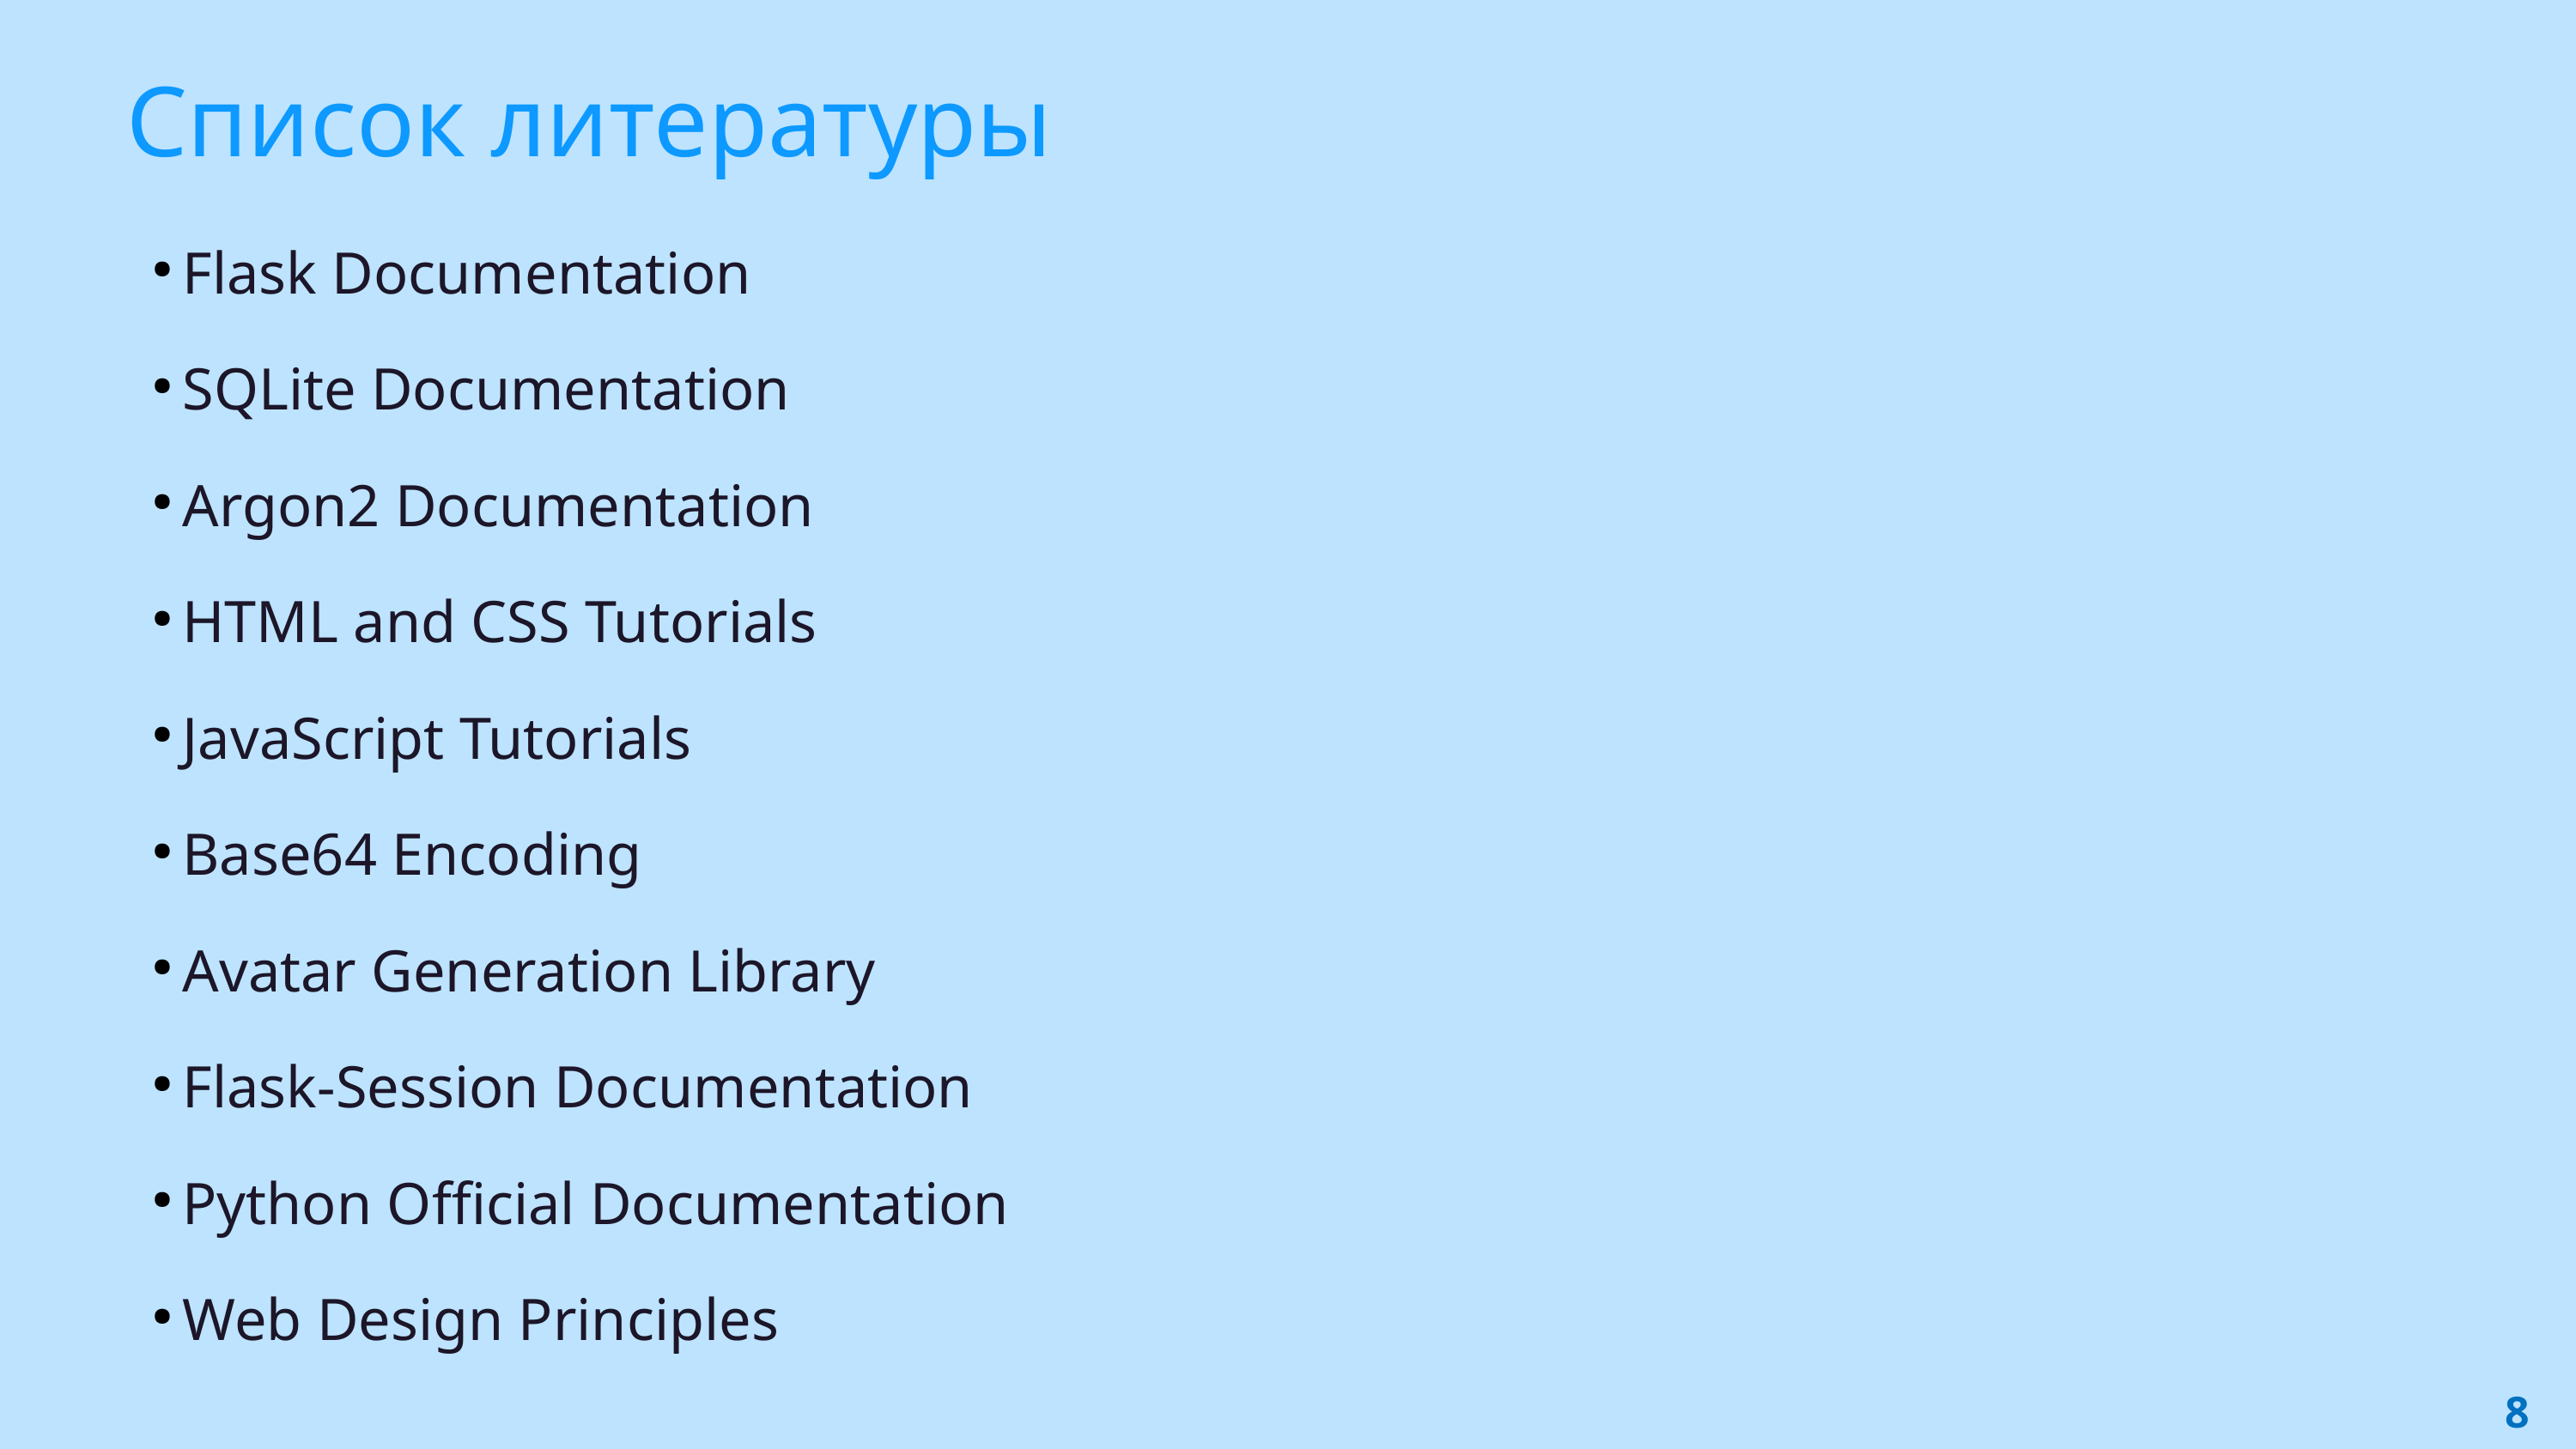

Список литературы
Flask Documentation
SQLite Documentation
Argon2 Documentation
HTML and CSS Tutorials
JavaScript Tutorials
Base64 Encoding
Avatar Generation Library
Flask-Session Documentation
Python Official Documentation
Web Design Principles
8